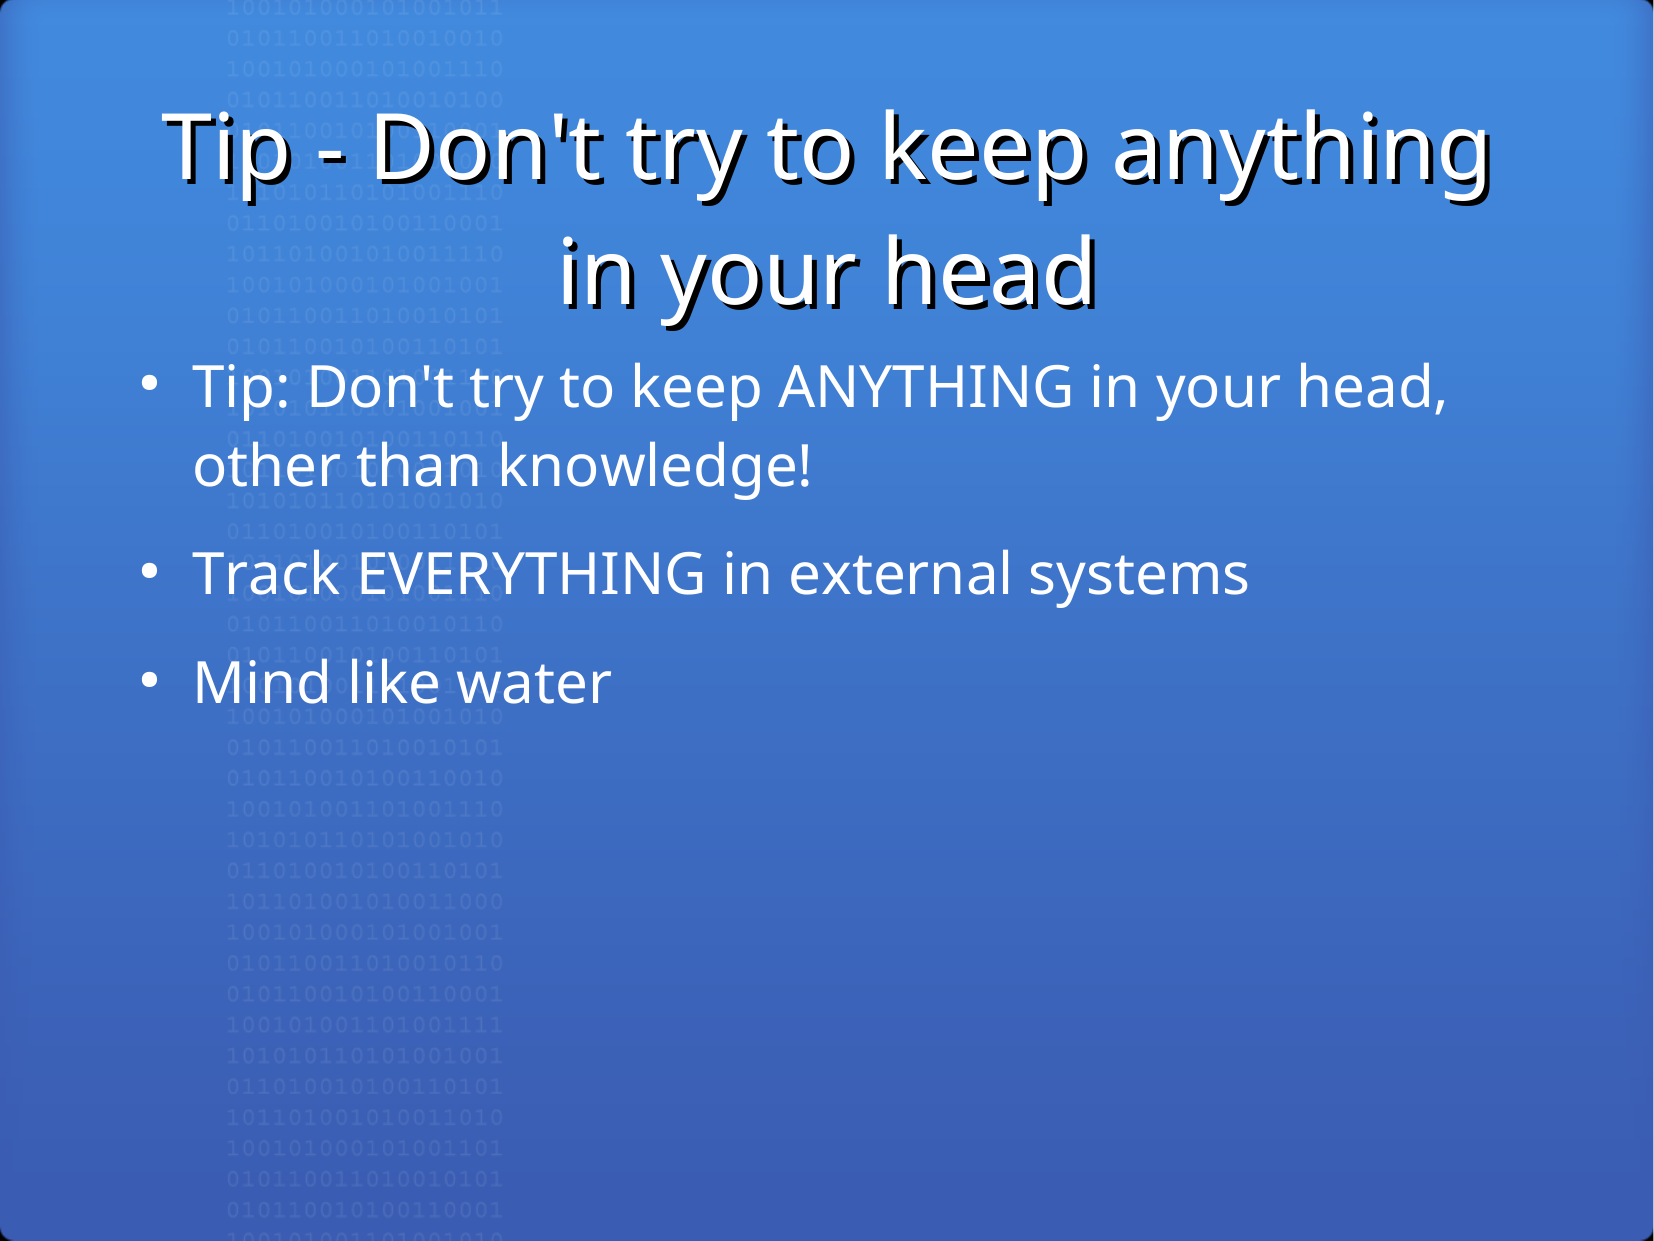

# Tip - Don't try to keep anything in your head
Tip: Don't try to keep ANYTHING in your head, other than knowledge!
Track EVERYTHING in external systems
Mind like water